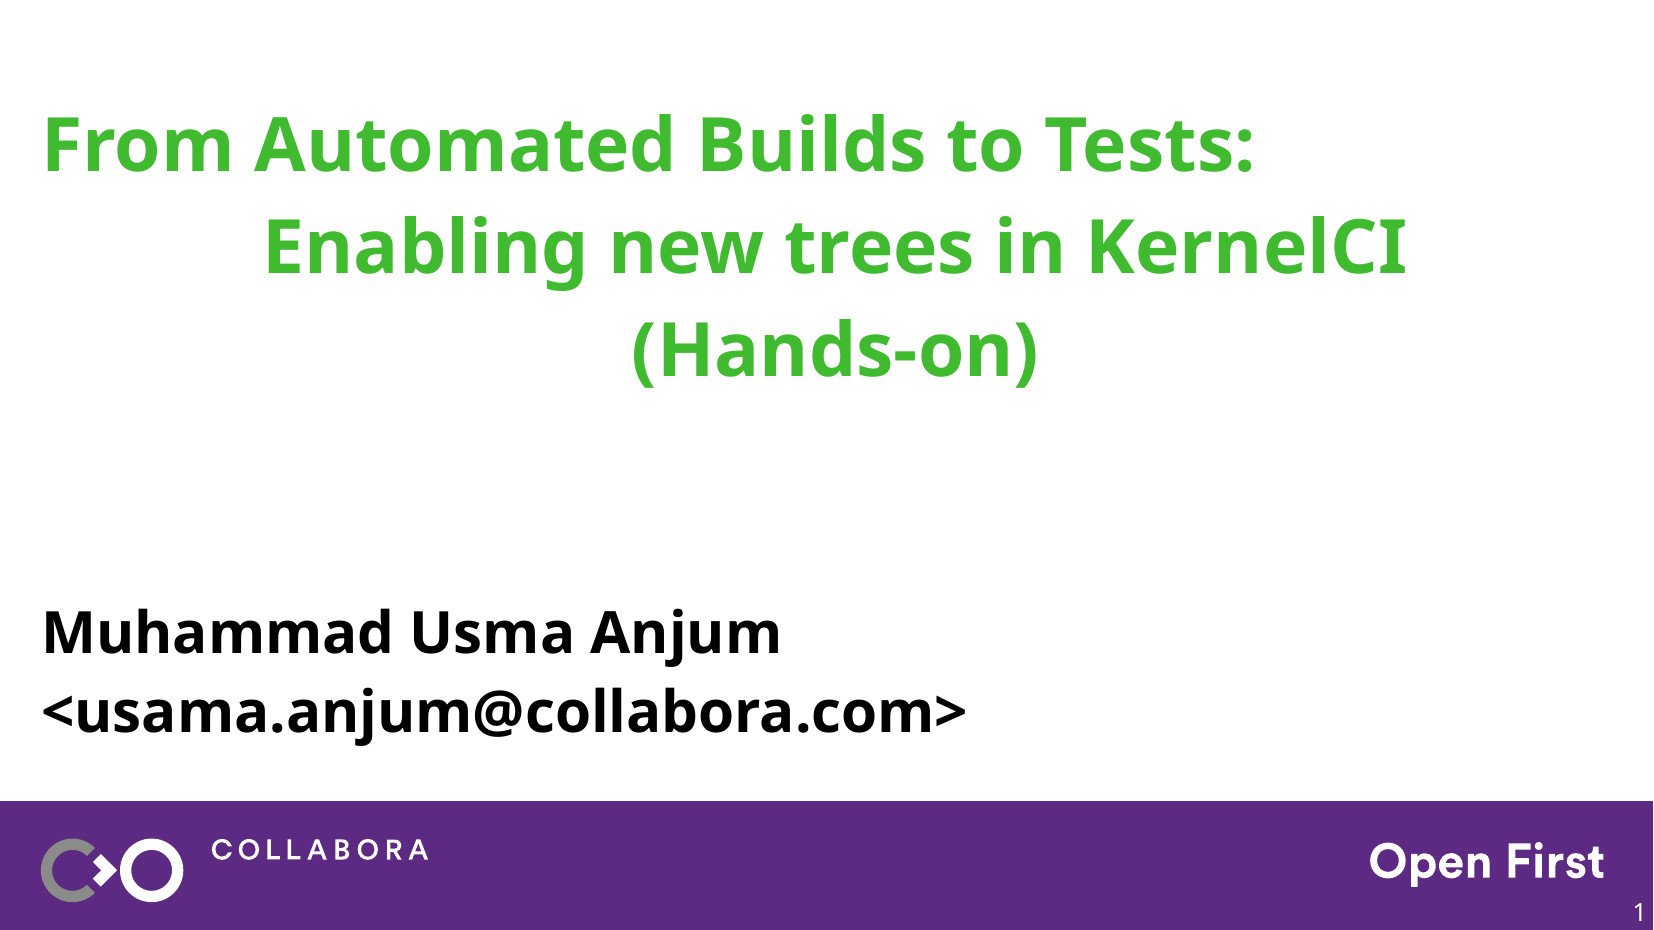

# From Automated Builds to Tests: Enabling new trees in KernelCI (Hands-on)
Muhammad Usma Anjum <usama.anjum@collabora.com>